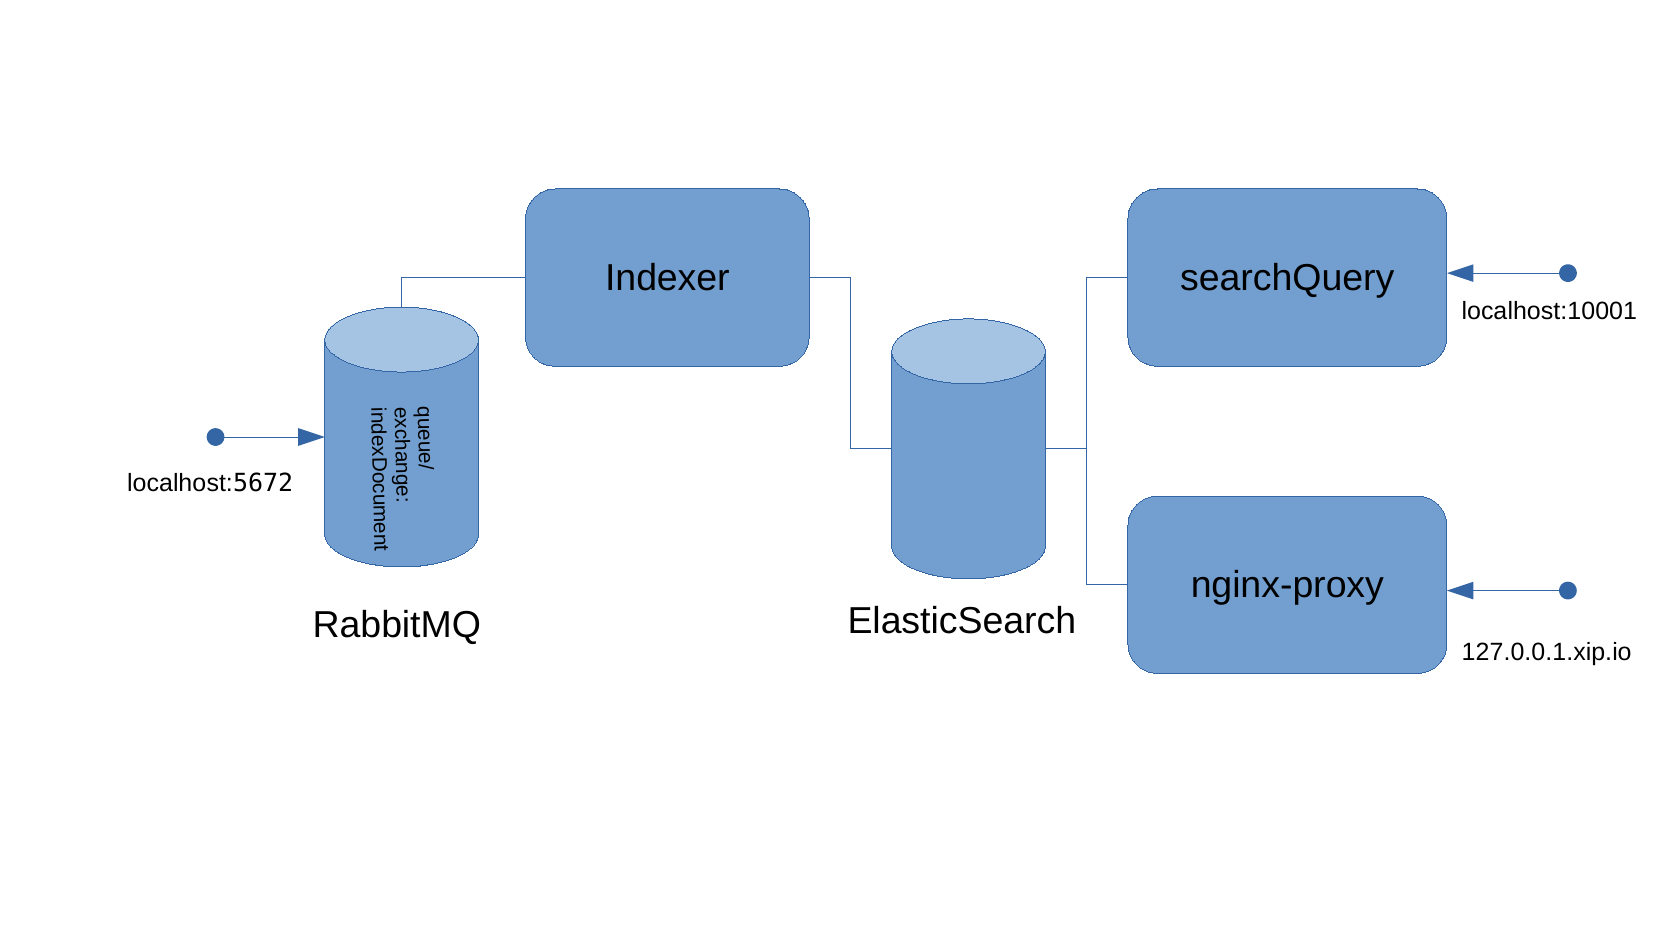

Indexer
searchQuery
localhost:10001
queue/exchange:
indexDocument
localhost:5672
nginx-proxy
ElasticSearch
RabbitMQ
127.0.0.1.xip.io